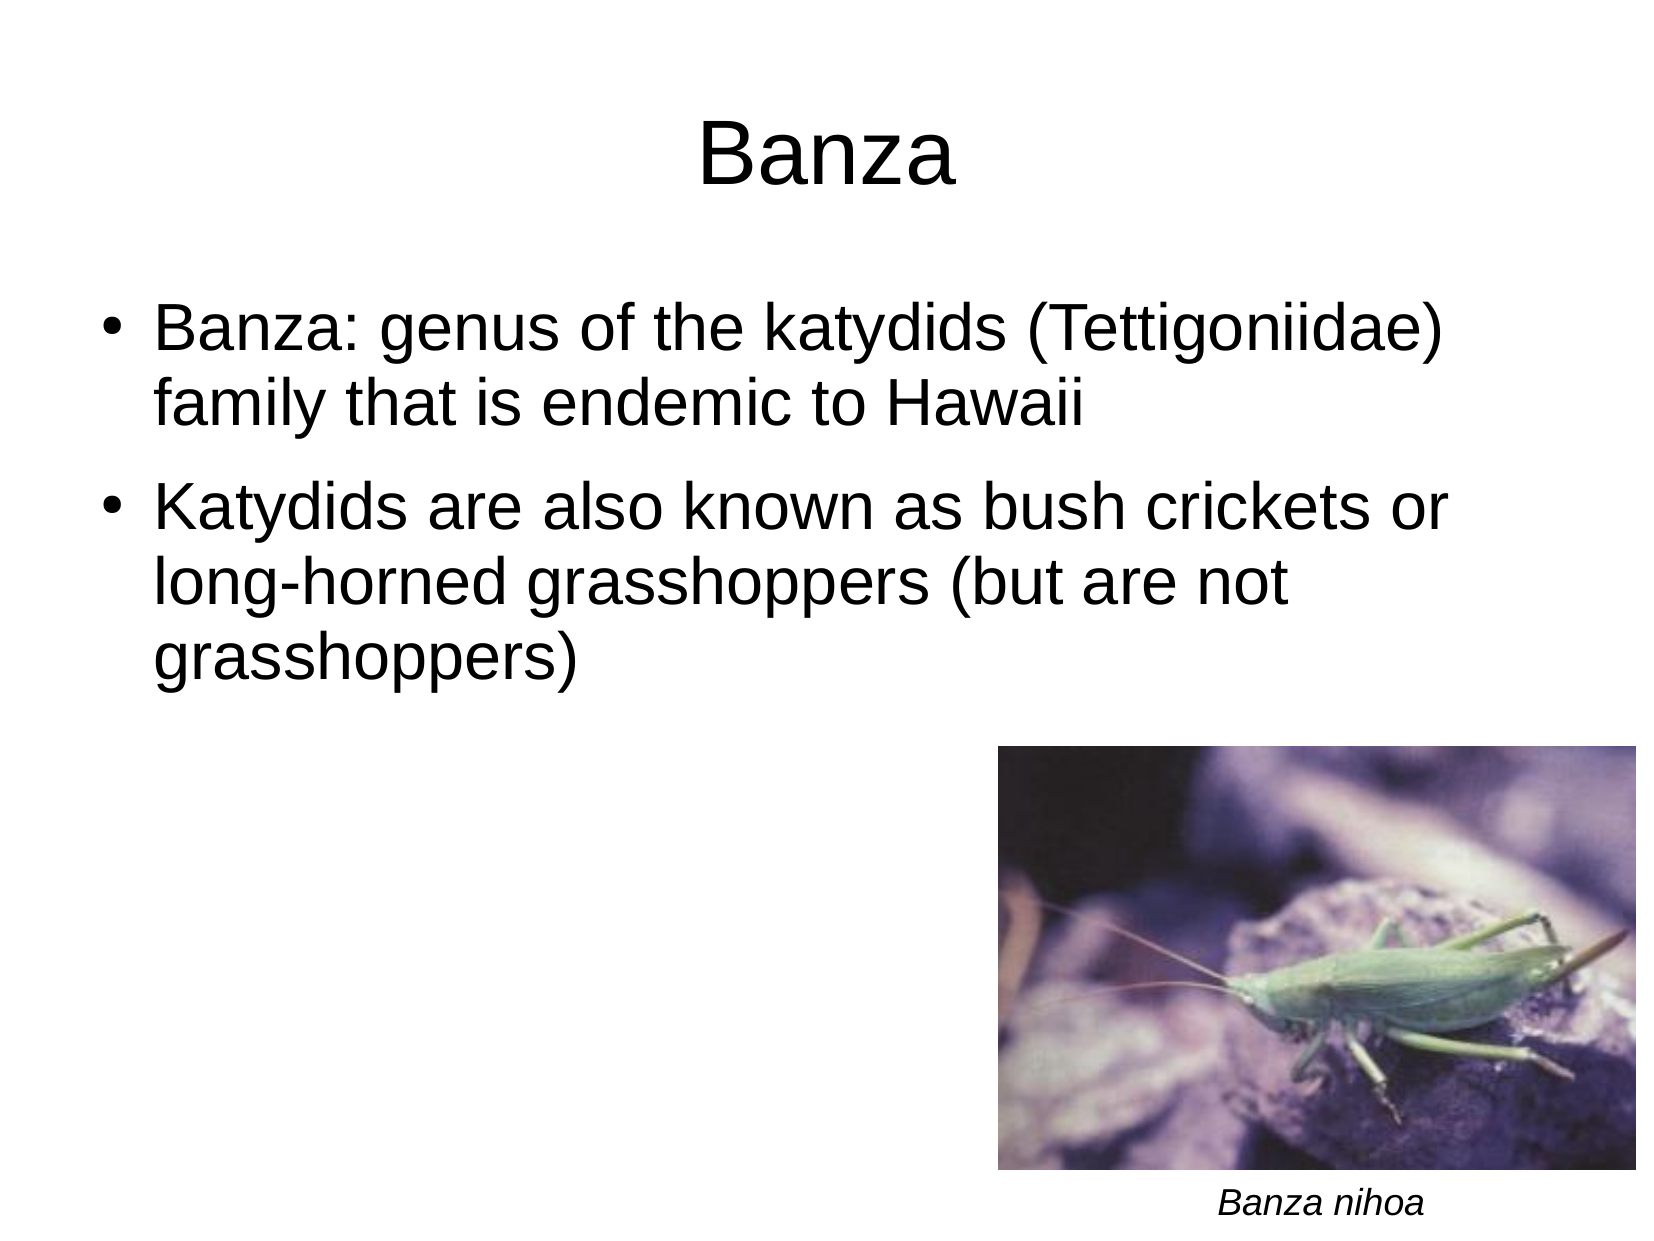

# Banza
Banza: genus of the katydids (Tettigoniidae) family that is endemic to Hawaii
Katydids are also known as bush crickets or long-horned grasshoppers (but are not grasshoppers)
Banza nihoa